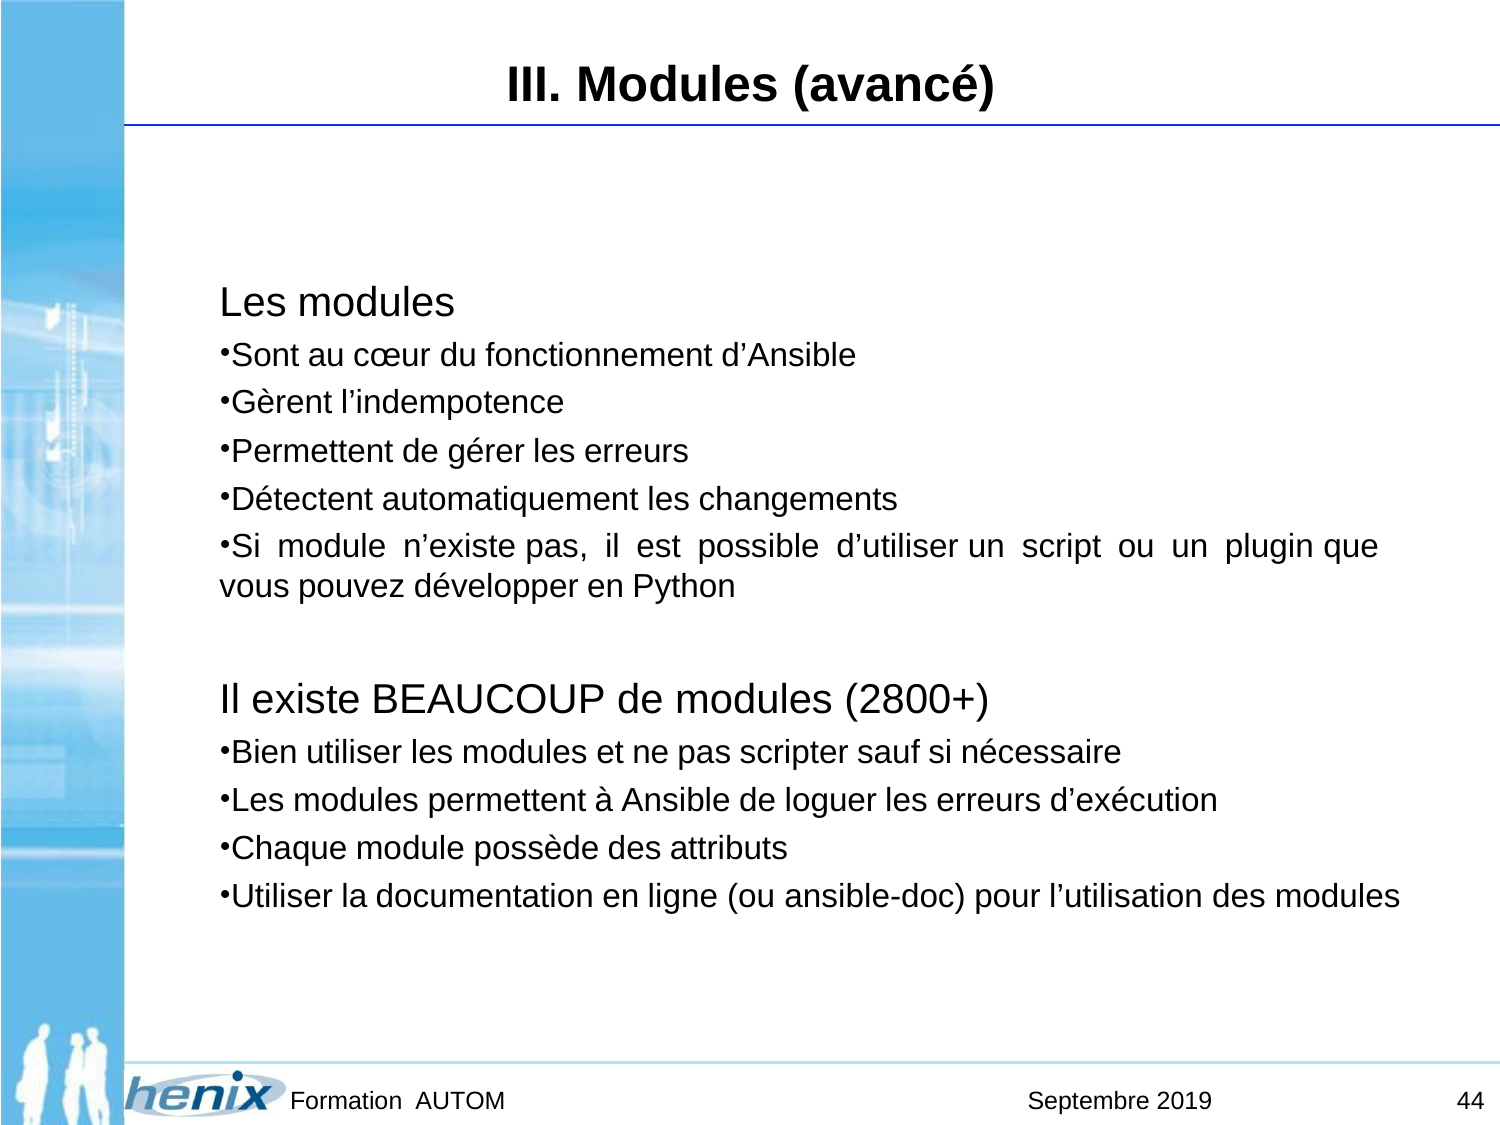

III. Modules (avancé)
Les modules
Sont au cœur du fonctionnement d’Ansible
Gèrent l’indempotence
Permettent de gérer les erreurs
Détectent automatiquement les changements
Si module n’existe pas, il est possible d’utiliser un script ou un plugin que vous pouvez développer en Python
Il existe BEAUCOUP de modules (2800+)
Bien utiliser les modules et ne pas scripter sauf si nécessaire
Les modules permettent à Ansible de loguer les erreurs d’exécution
Chaque module possède des attributs
Utiliser la documentation en ligne (ou ansible-doc) pour l’utilisation des modules
Formation AUTOM
Septembre 2019